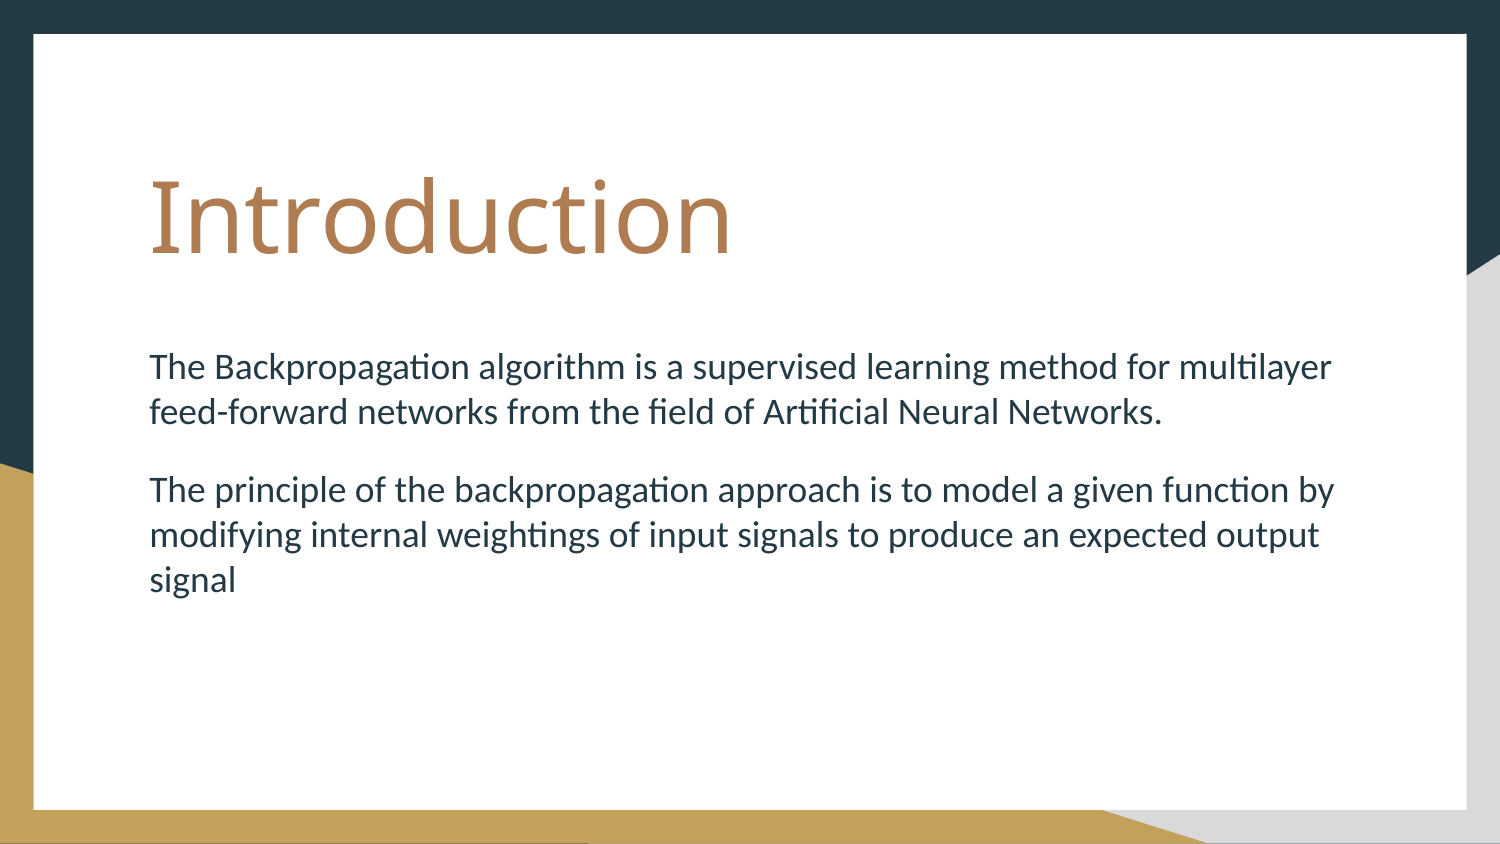

# Introduction
The Backpropagation algorithm is a supervised learning method for multilayer feed-forward networks from the field of Artificial Neural Networks.
The principle of the backpropagation approach is to model a given function by modifying internal weightings of input signals to produce an expected output signal